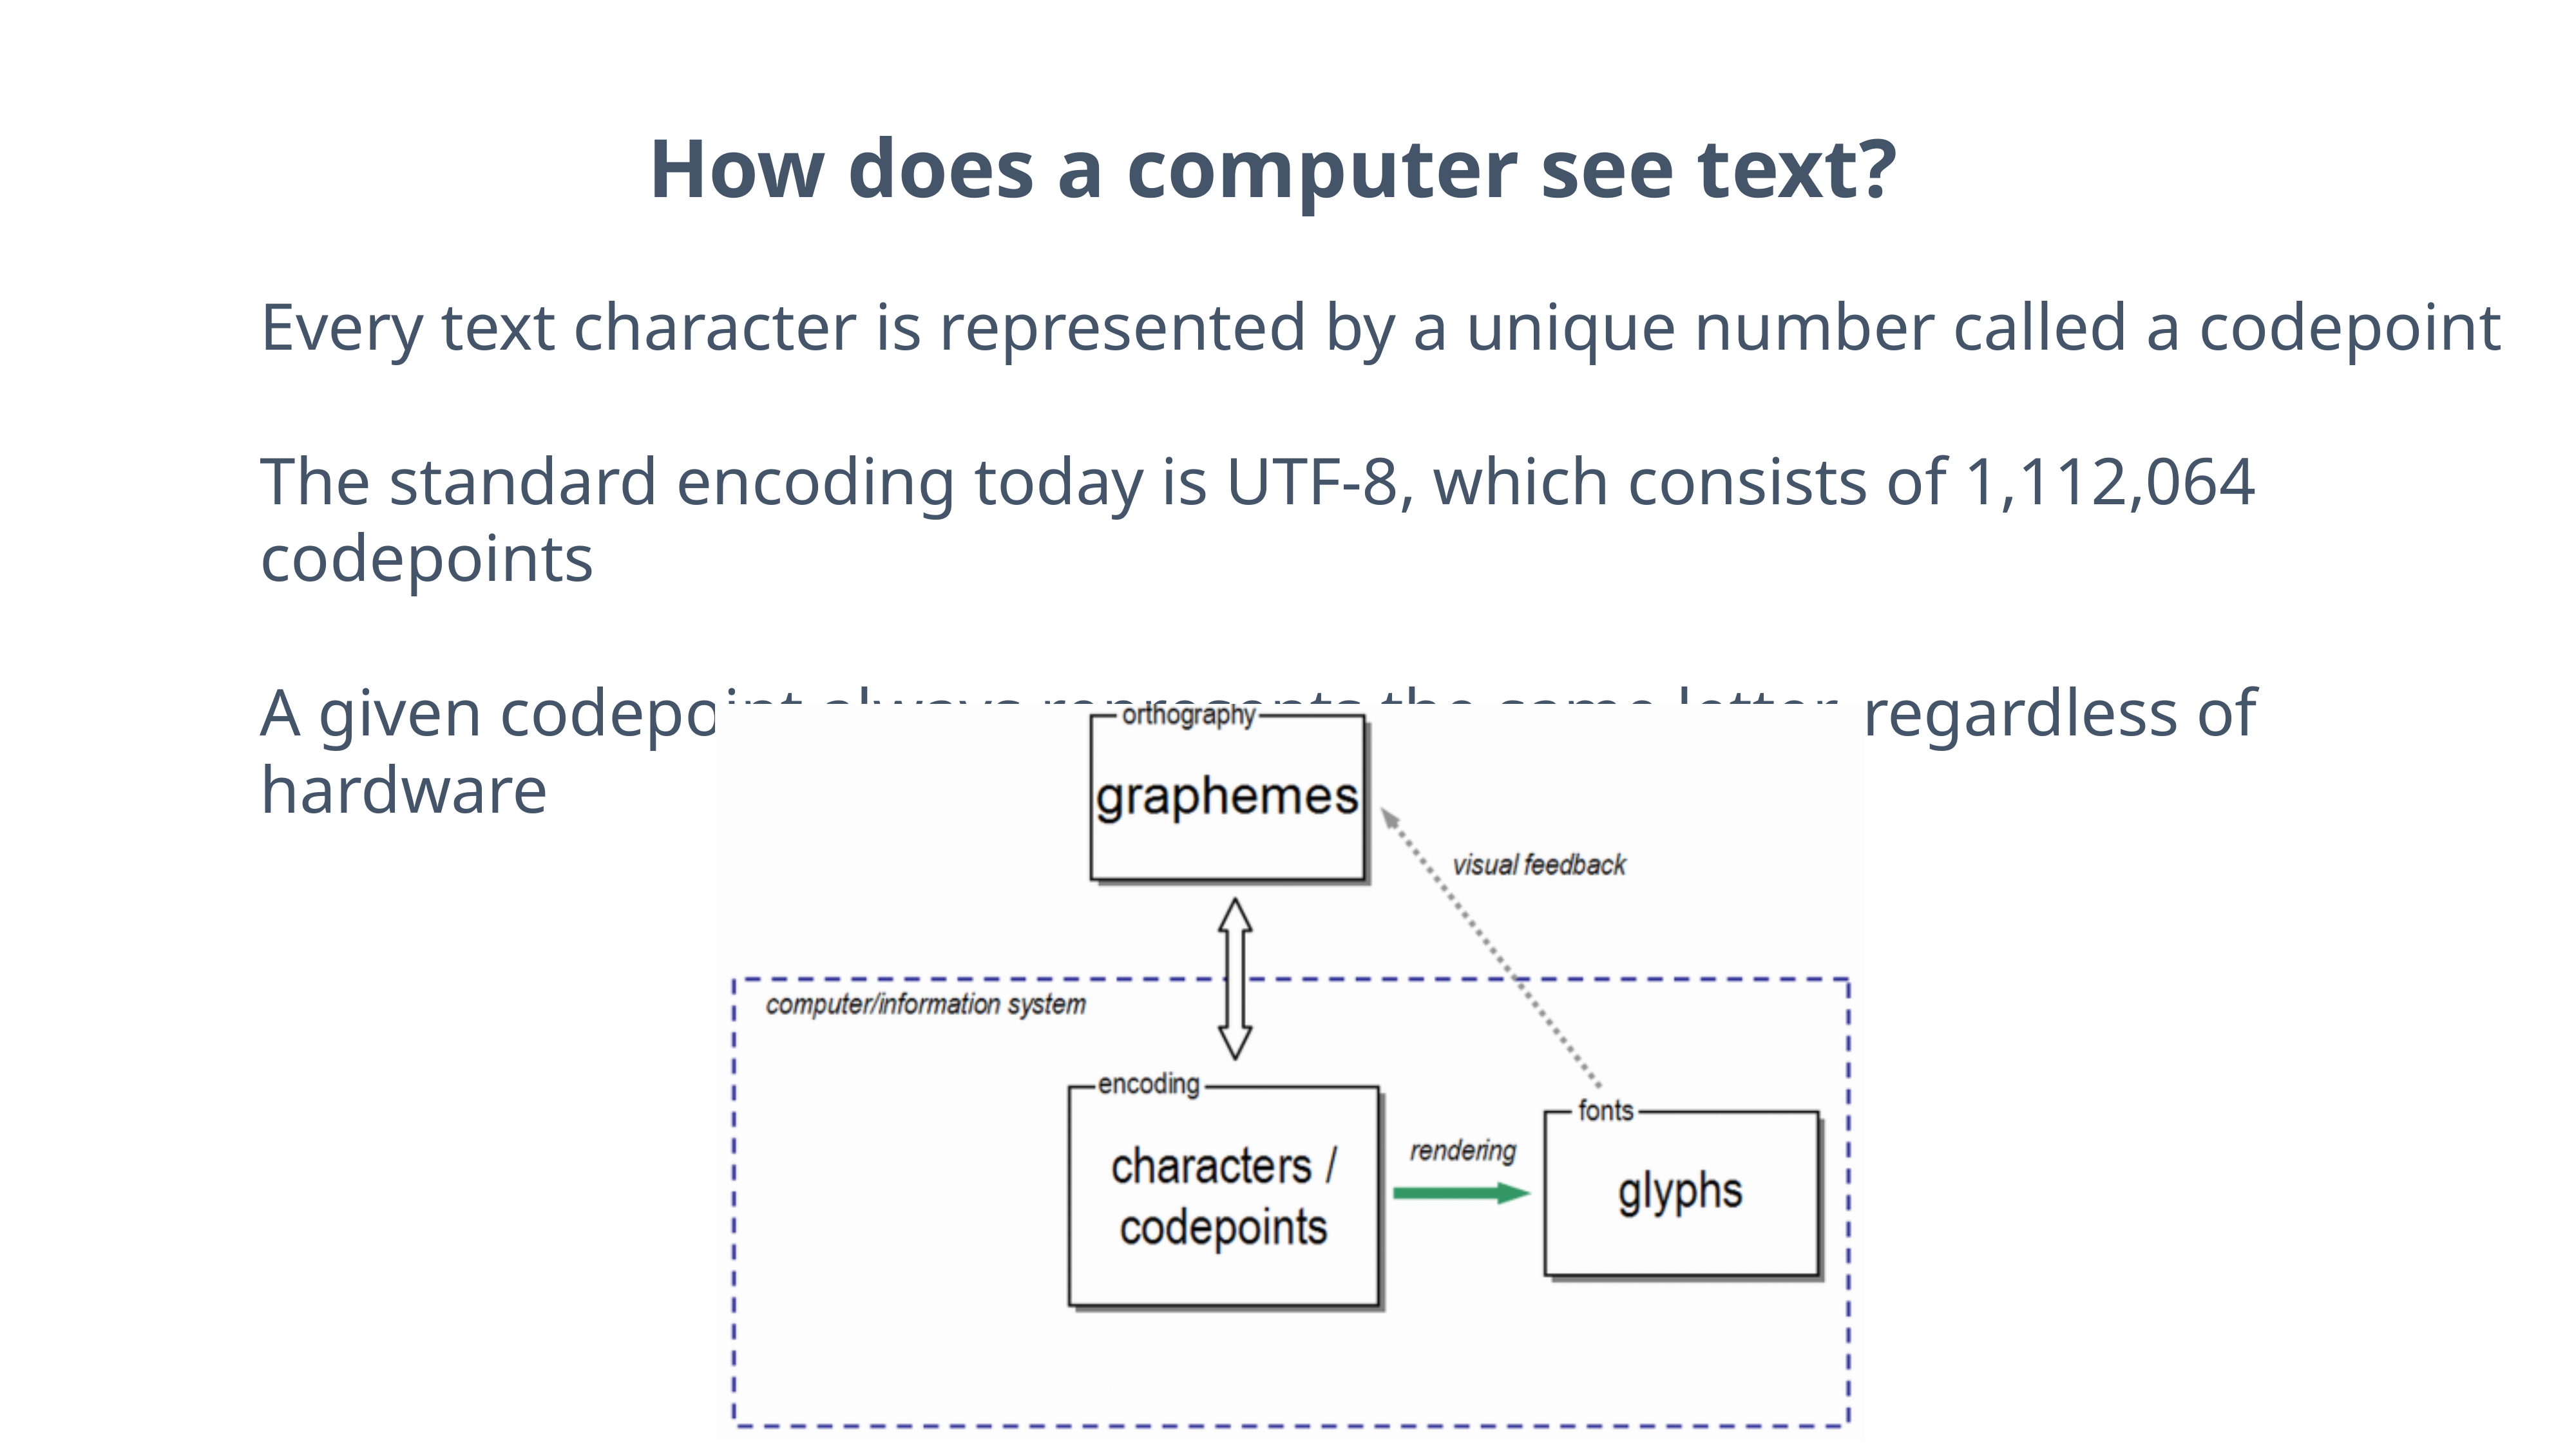

How does a computer see text?
Every text character is represented by a unique number called a codepoint
The standard encoding today is UTF-8, which consists of 1,112,064 codepoints
A given codepoint always represents the same letter, regardless of hardware